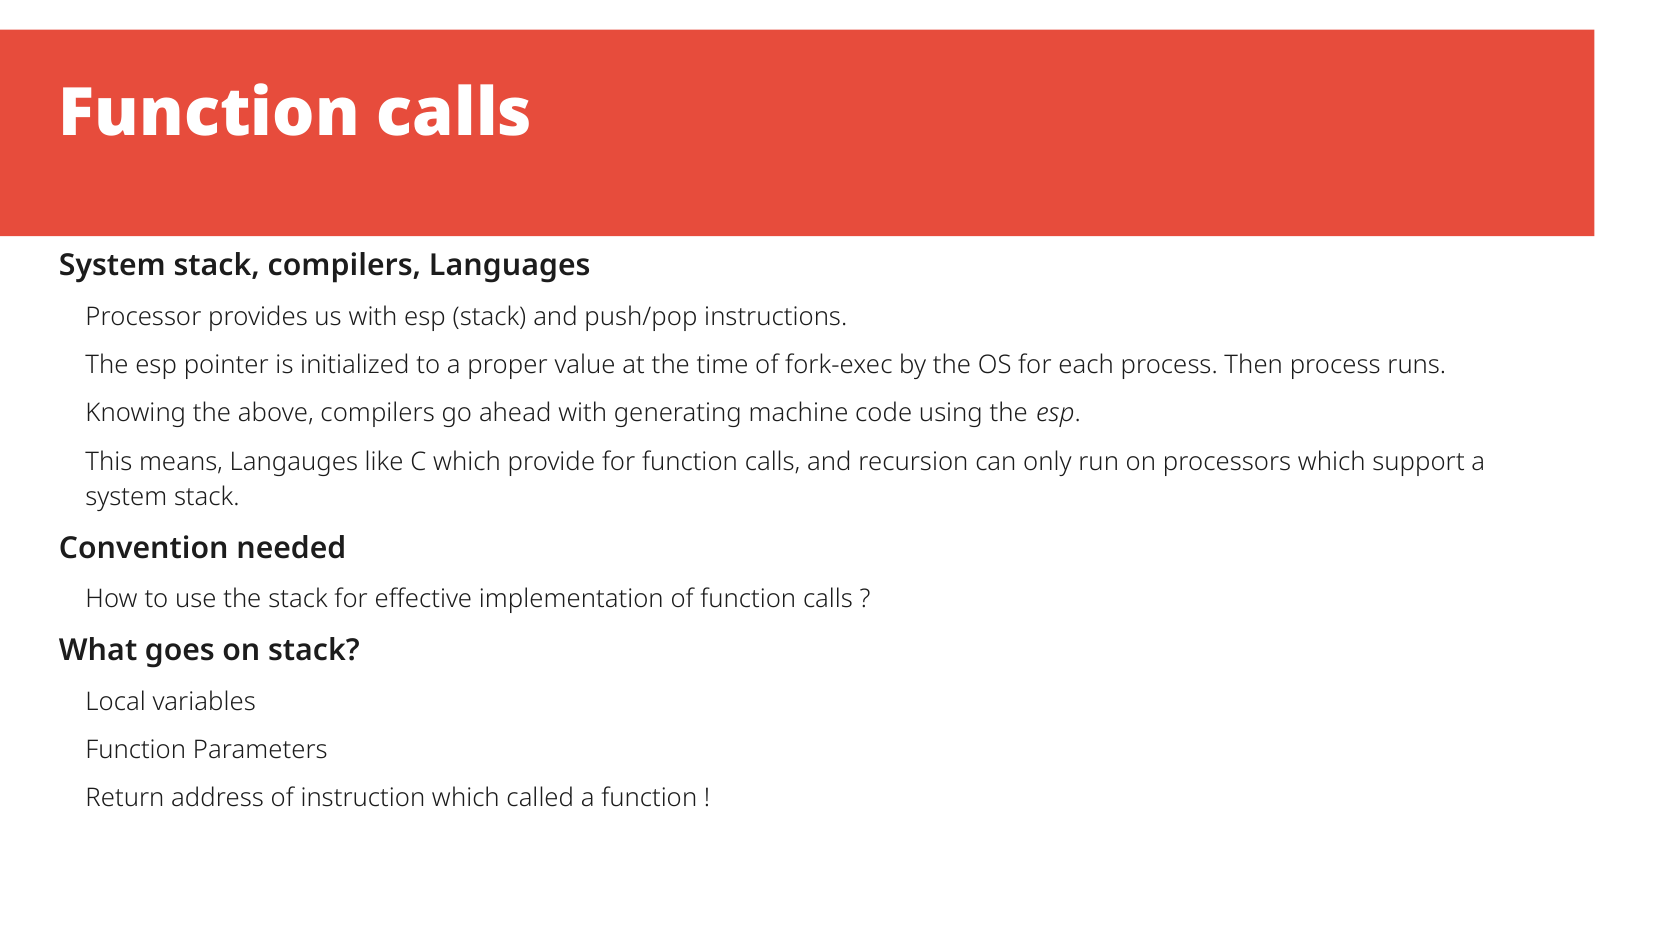

# Function calls
System stack, compilers, Languages
Processor provides us with esp (stack) and push/pop instructions.
The esp pointer is initialized to a proper value at the time of fork-exec by the OS for each process. Then process runs.
Knowing the above, compilers go ahead with generating machine code using the esp.
This means, Langauges like C which provide for function calls, and recursion can only run on processors which support a system stack.
Convention needed
How to use the stack for effective implementation of function calls ?
What goes on stack?
Local variables
Function Parameters
Return address of instruction which called a function !
8